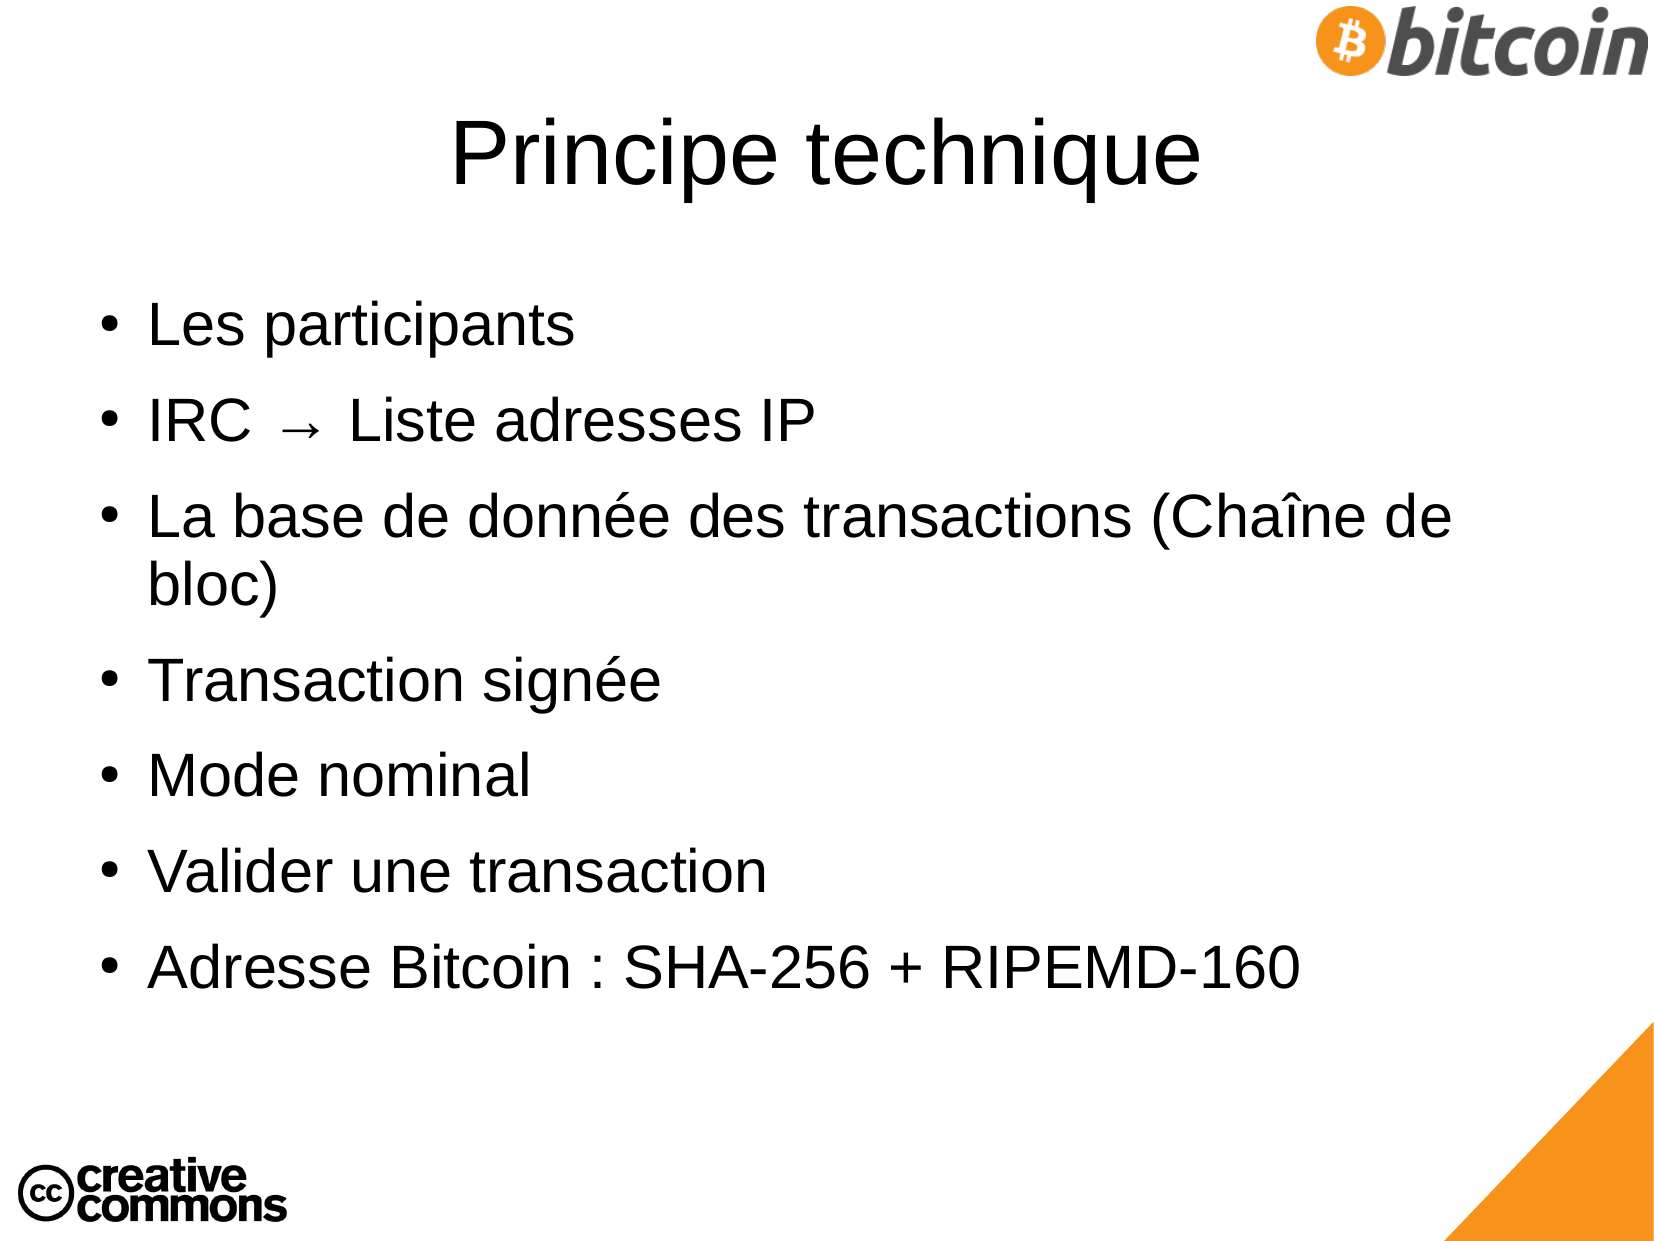

# Principe technique
Les participants
IRC → Liste adresses IP
La base de donnée des transactions (Chaîne de bloc)
Transaction signée
Mode nominal
Valider une transaction
Adresse Bitcoin : SHA-256 + RIPEMD-160